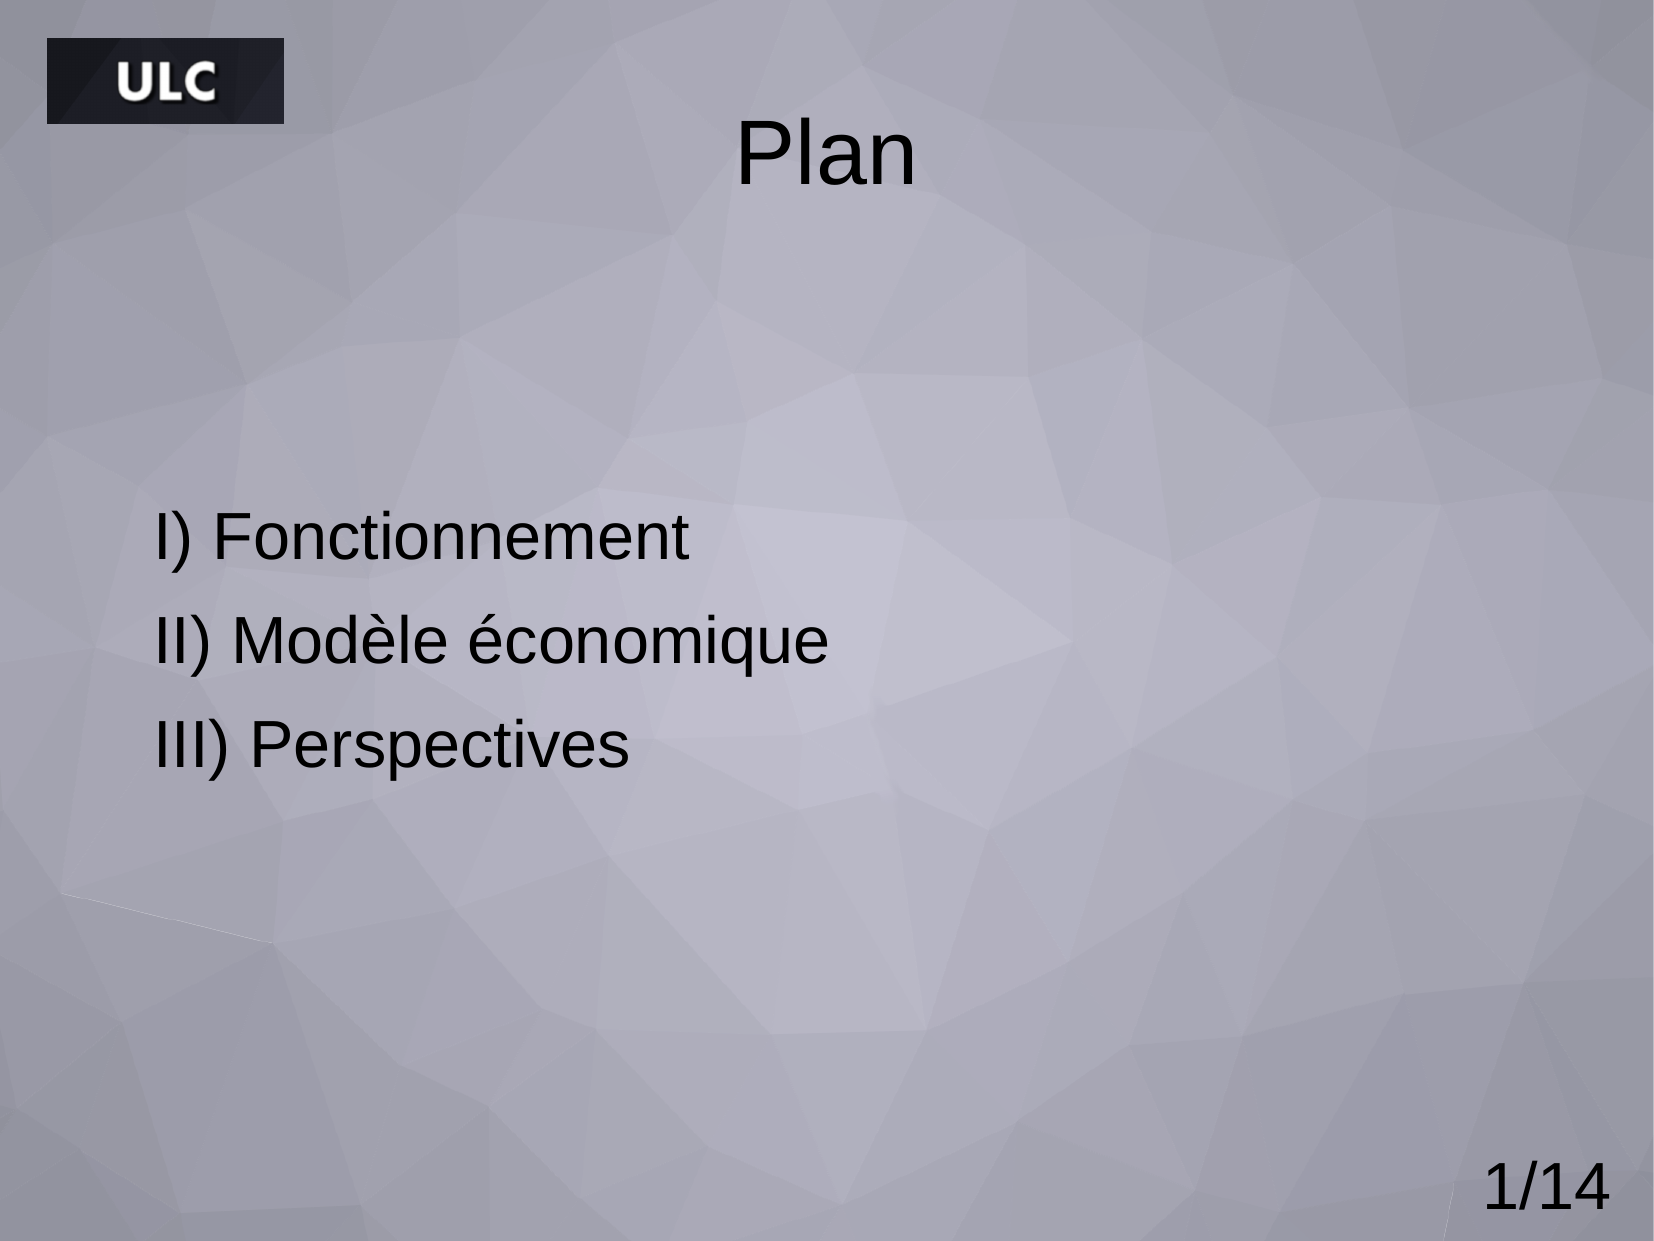

Plan
# I) Fonctionnement
II) Modèle économique
III) Perspectives
1/14